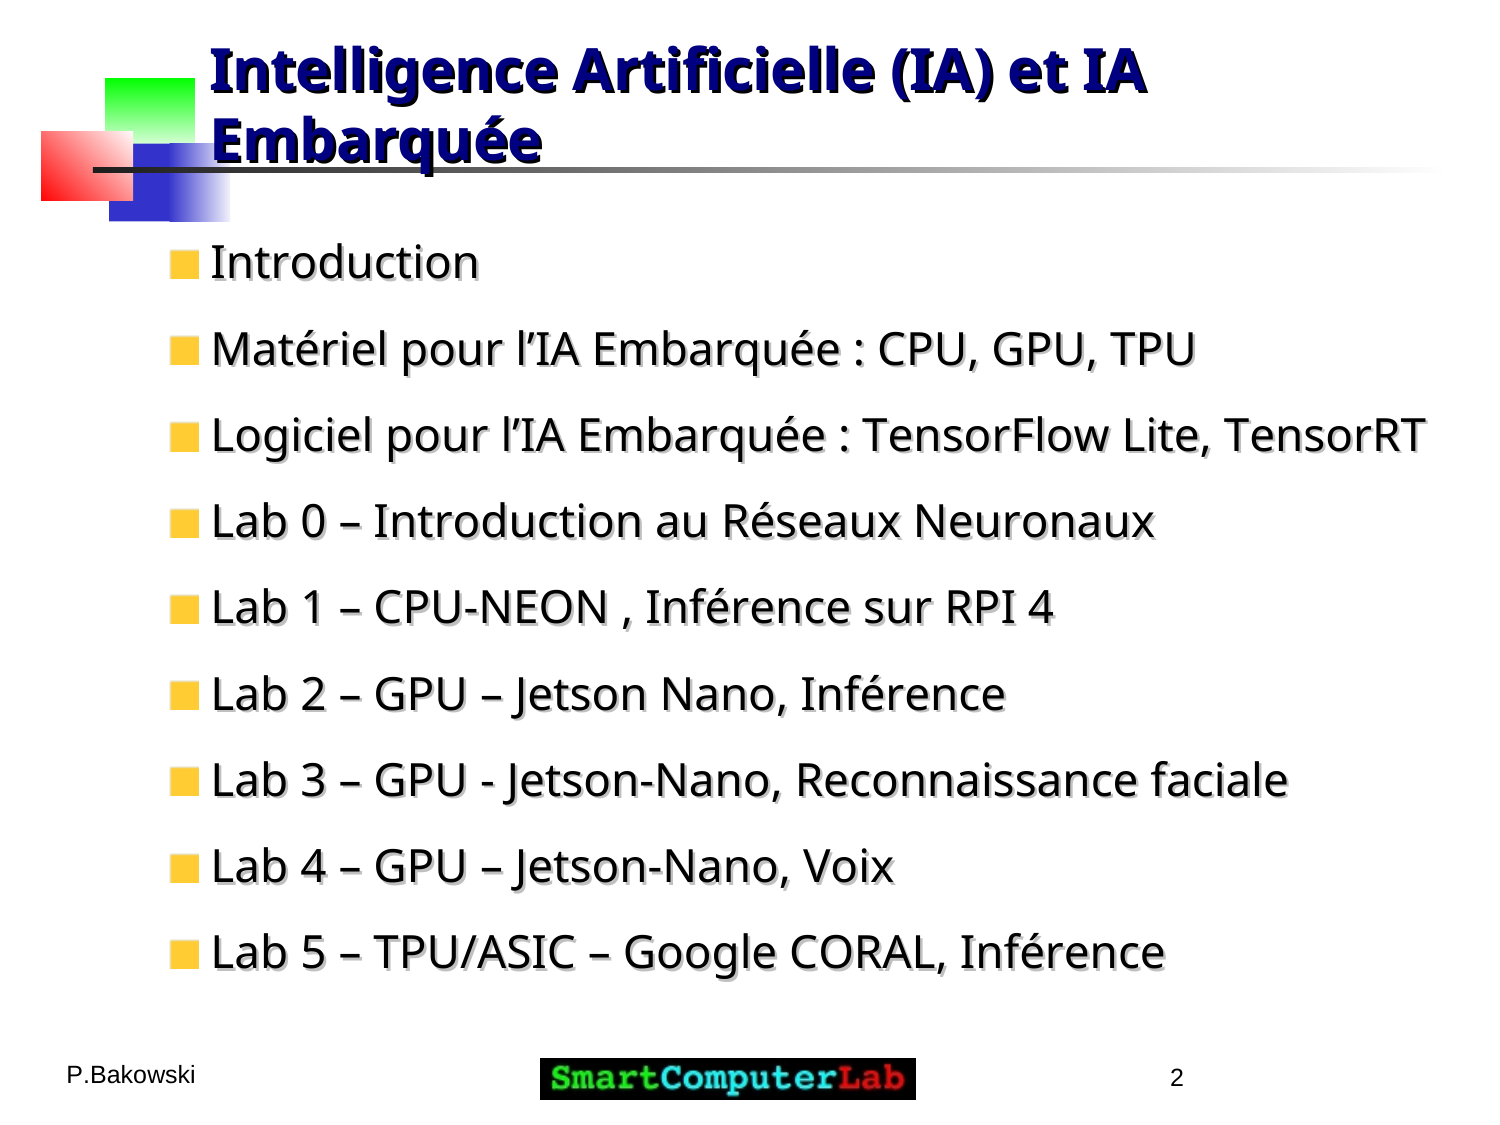

# Intelligence Artificielle (IA) et IA Embarquée
 Introduction
 Matériel pour l’IA Embarquée : CPU, GPU, TPU
 Logiciel pour l’IA Embarquée : TensorFlow Lite, TensorRT
 Lab 0 – Introduction au Réseaux Neuronaux
 Lab 1 – CPU-NEON , Inférence sur RPI 4
 Lab 2 – GPU – Jetson Nano, Inférence
 Lab 3 – GPU - Jetson-Nano, Reconnaissance faciale
 Lab 4 – GPU – Jetson-Nano, Voix
 Lab 5 – TPU/ASIC – Google CORAL, Inférence
2